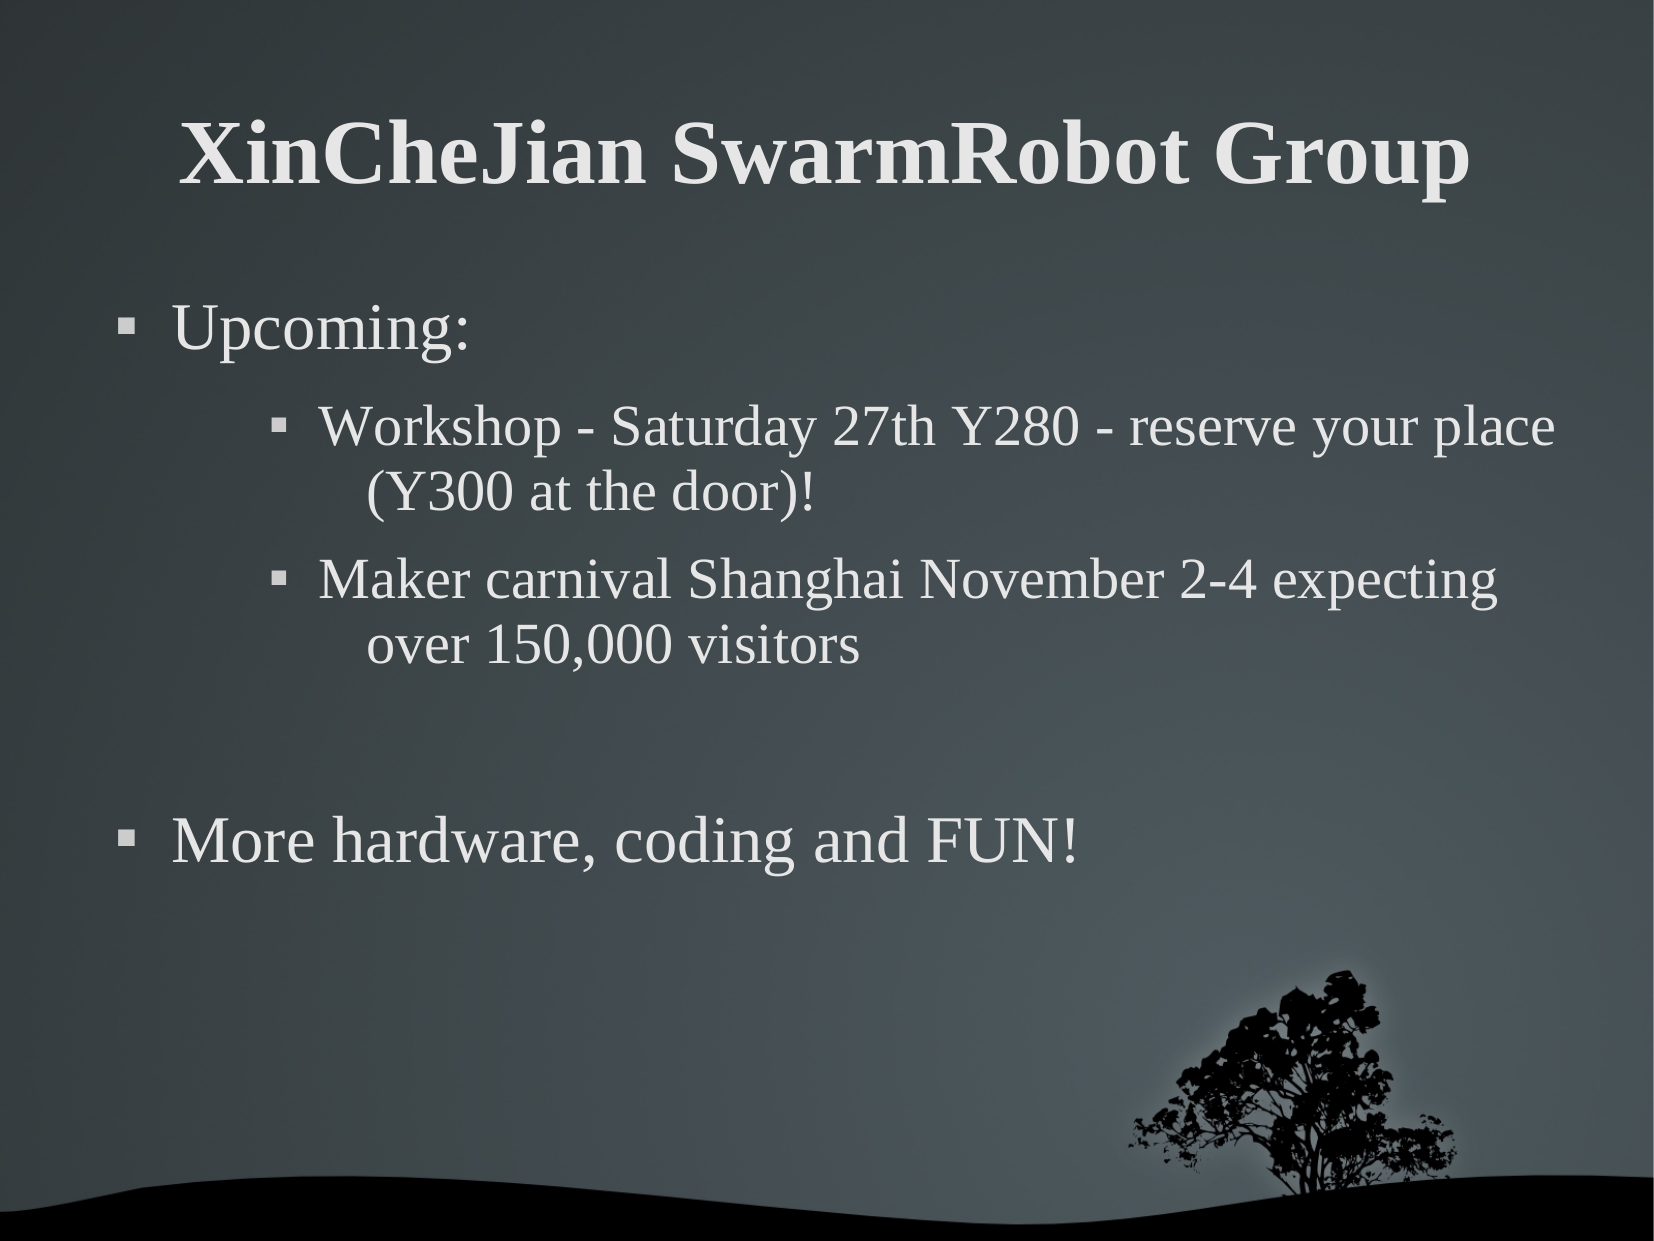

# XinCheJian SwarmRobot Group
Upcoming:
Workshop - Saturday 27th Y280 - reserve your place (Y300 at the door)!
Maker carnival Shanghai November 2-4 expecting over 150,000 visitors
More hardware, coding and FUN!